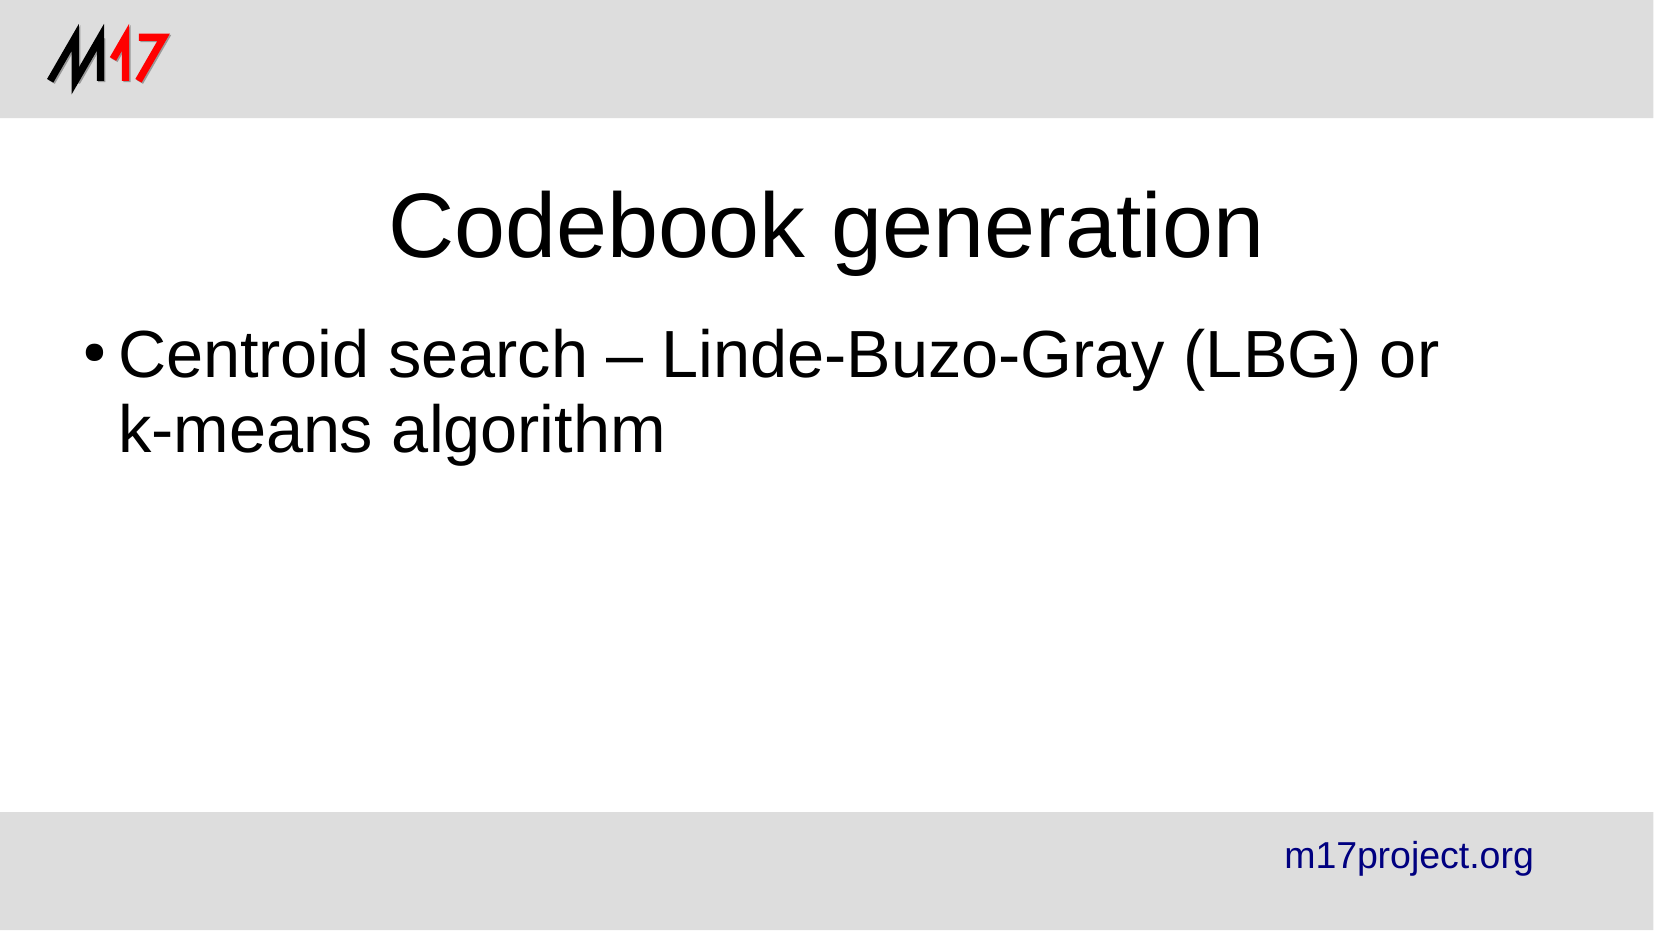

# Codebook generation
Centroid search – Linde-Buzo-Gray (LBG) or
k-means algorithm
m17project.org